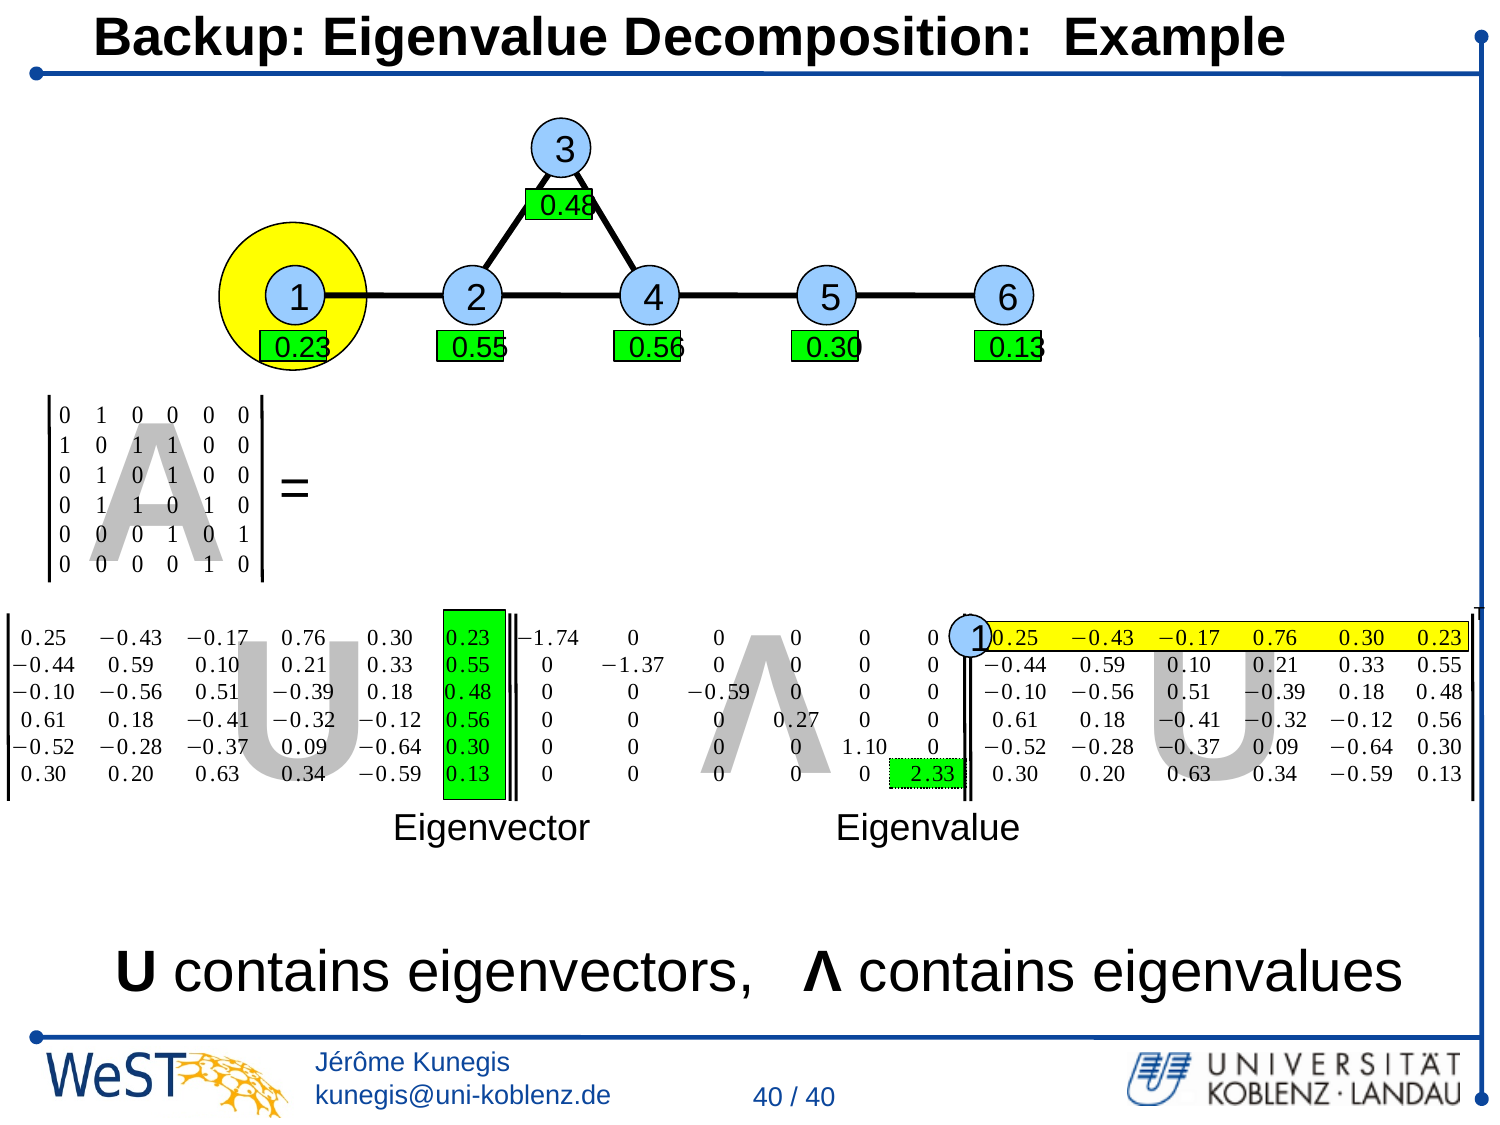

Backup: Eigenvalue Decomposition: Example
3
1
2
4
5
6
0.48
0.23
0.55
0.56
0.30
0.13
A
=
Λ
U
U
T
1
Eigenvector
Eigenvalue
U contains eigenvectors, Λ contains eigenvalues